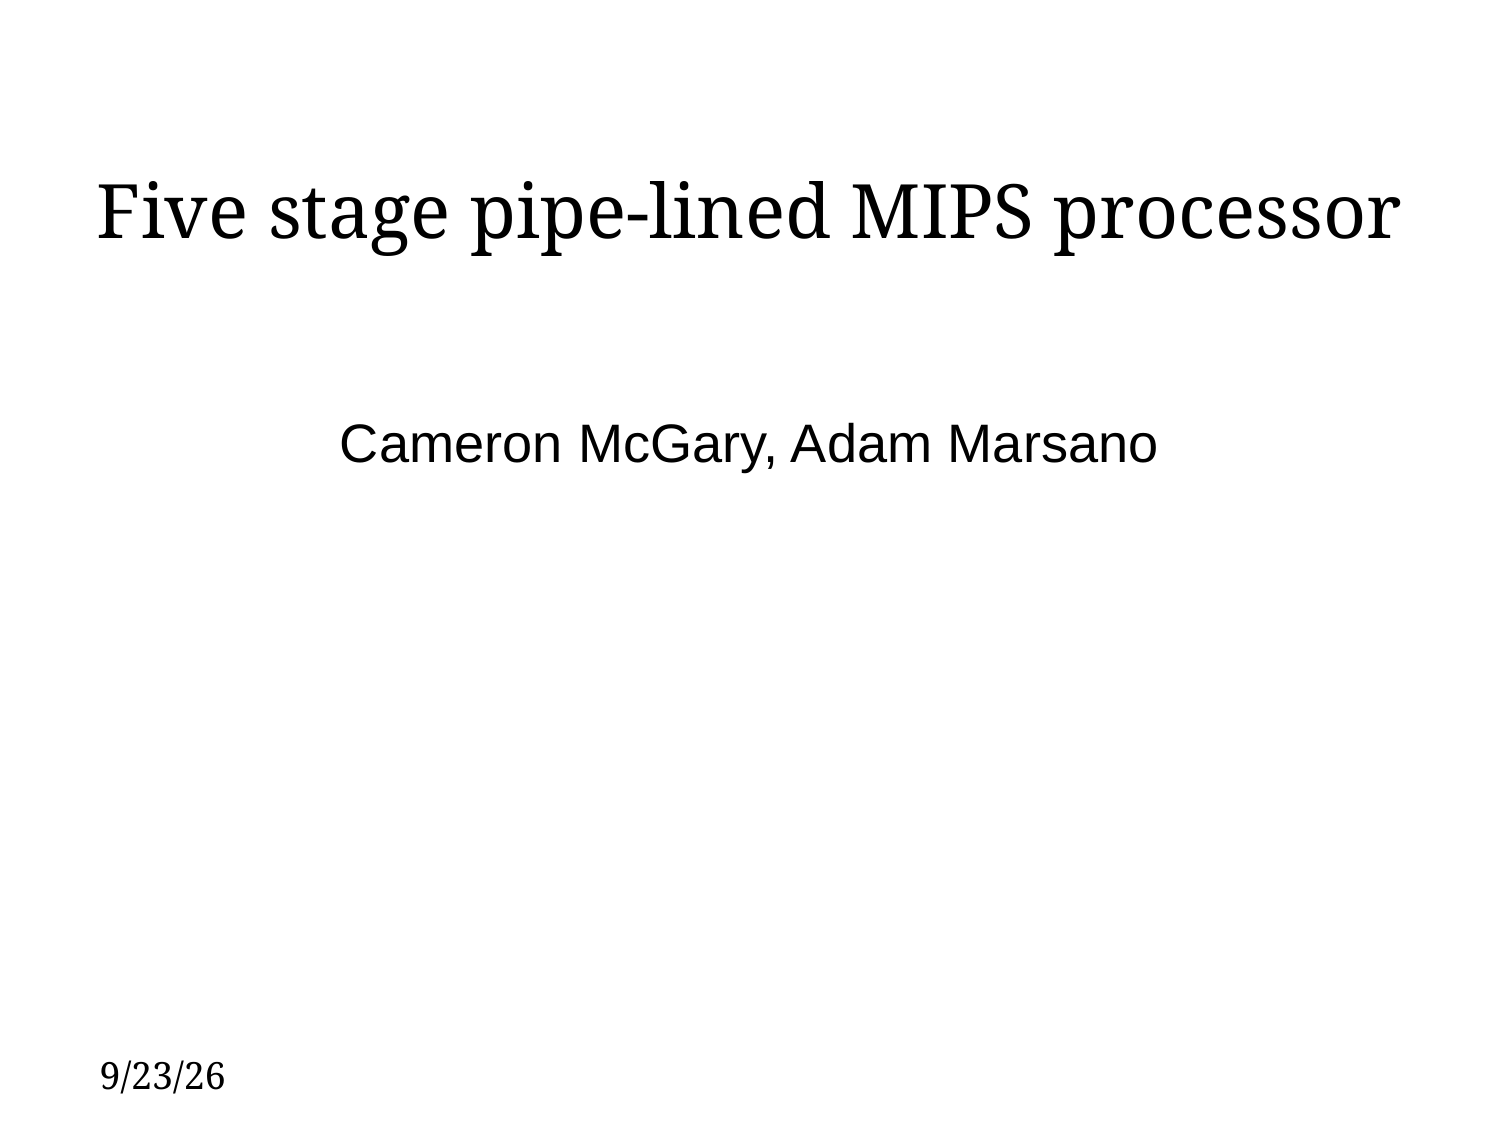

# Five stage pipe-lined MIPS processor
Cameron McGary, Adam Marsano